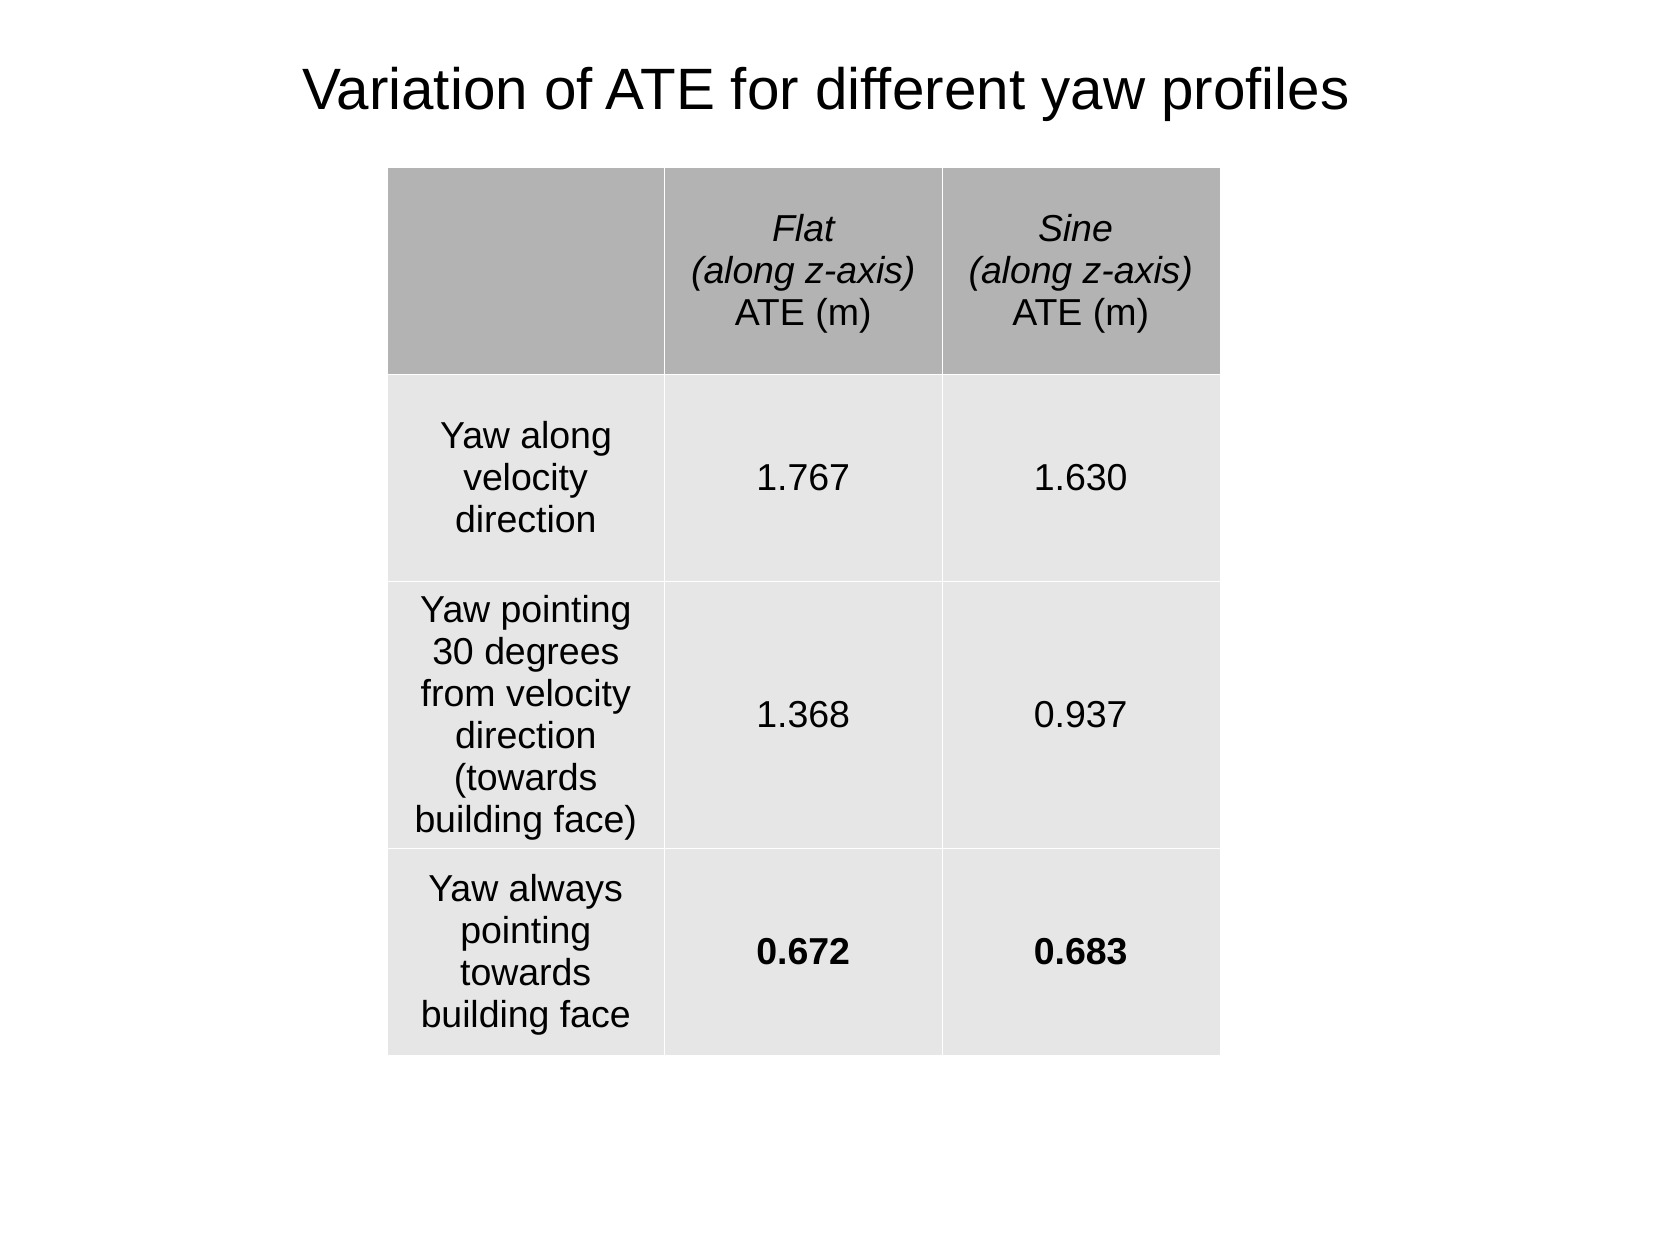

# Variation of ATE for different yaw profiles
| | Flat (along z-axis) ATE (m) | Sine (along z-axis) ATE (m) |
| --- | --- | --- |
| Yaw along velocity direction | 1.767 | 1.630 |
| Yaw pointing 30 degrees from velocity direction (towards building face) | 1.368 | 0.937 |
| Yaw always pointing towards building face | 0.672 | 0.683 |